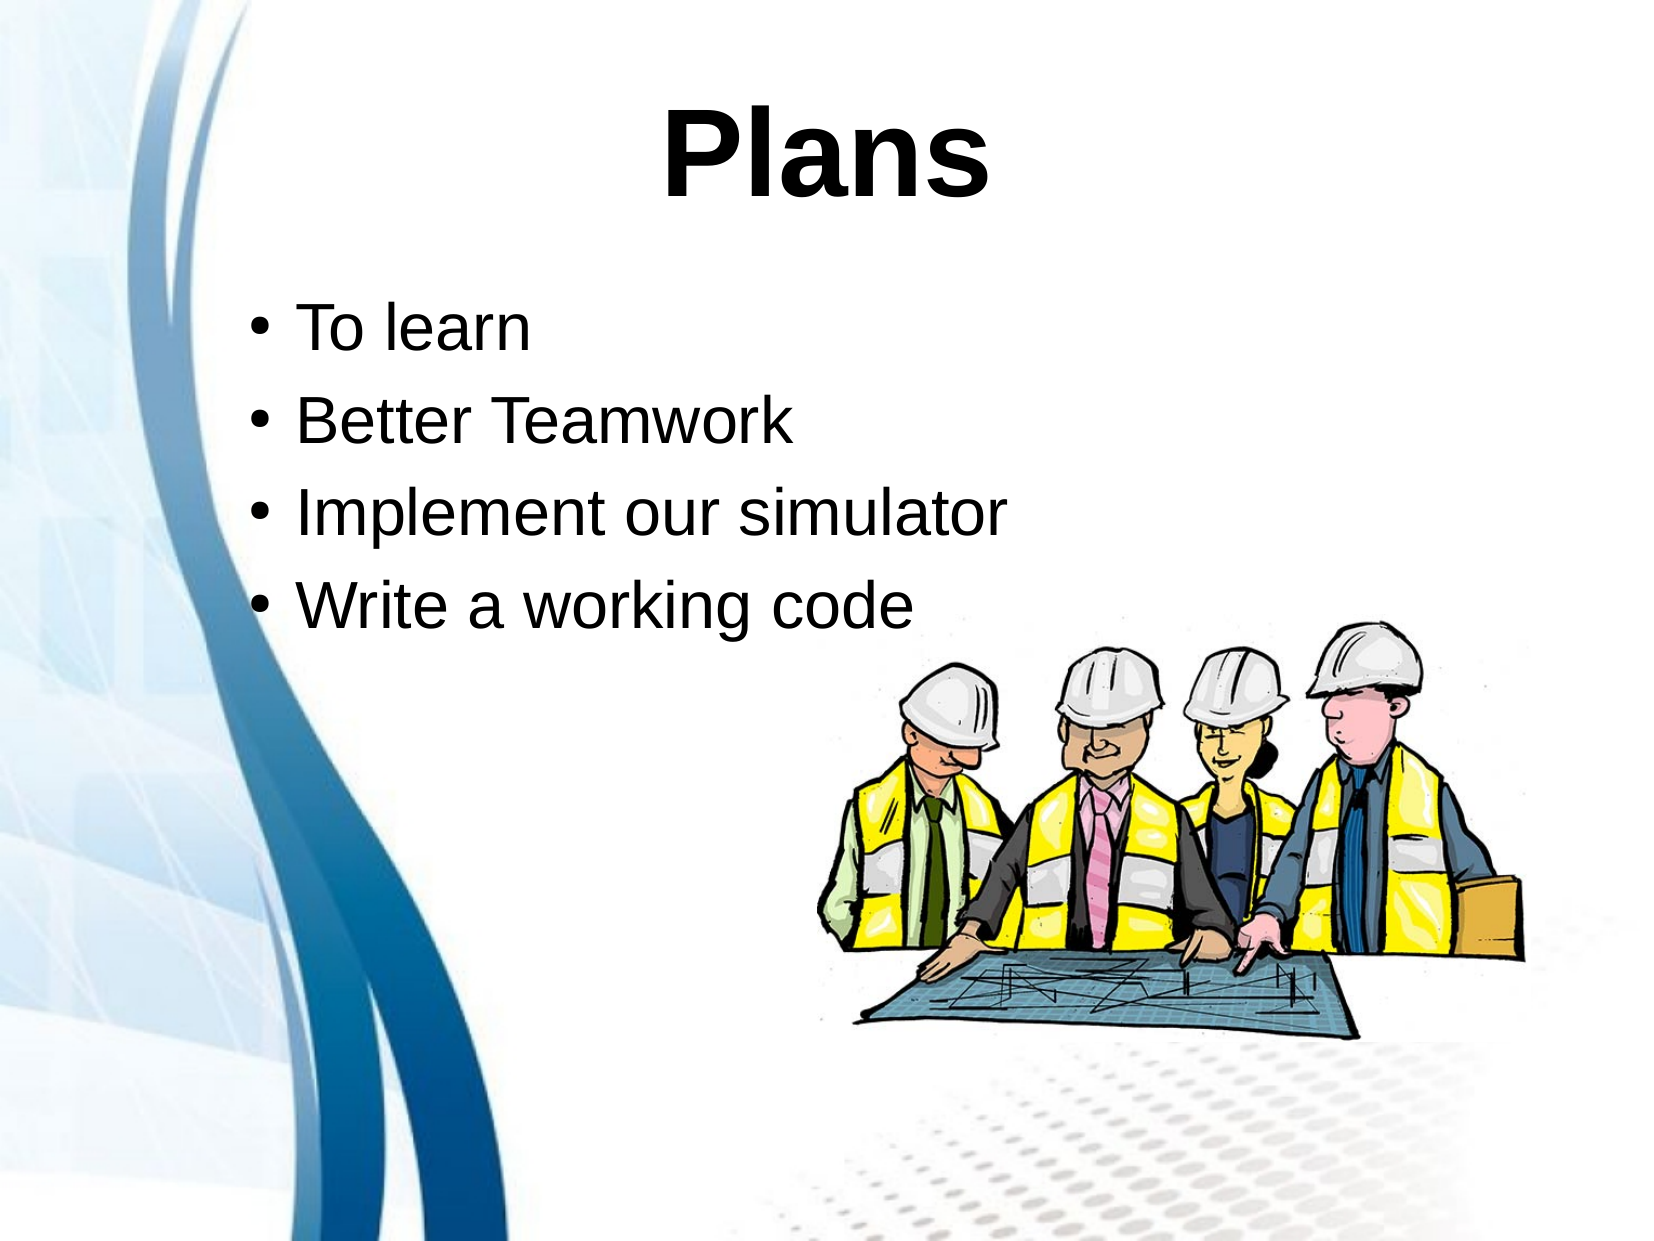

# Plans
To learn
Better Teamwork
Implement our simulator
Write a working code